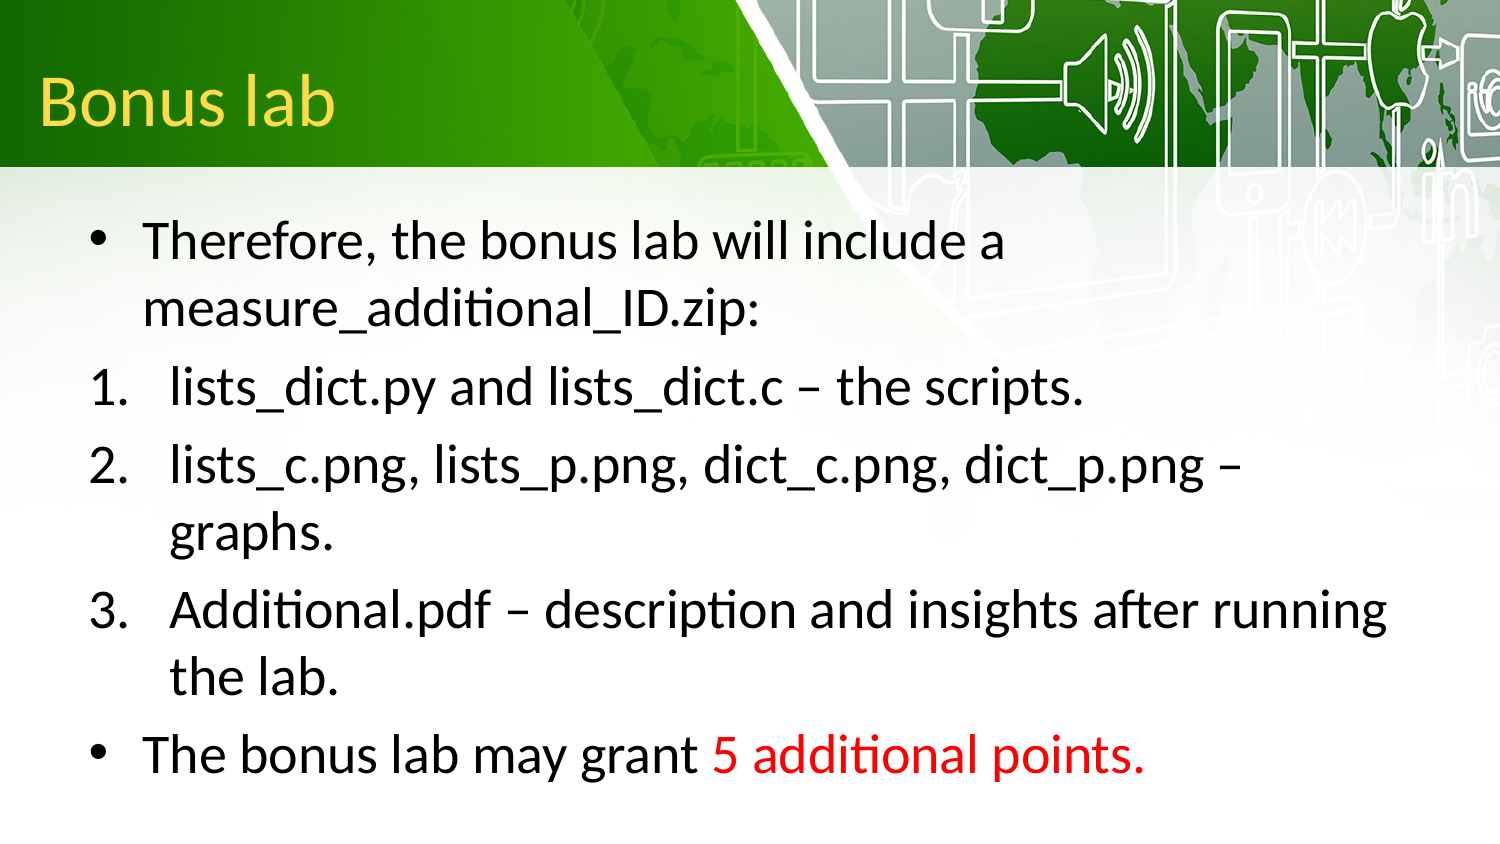

# Bonus lab
Therefore, the bonus lab will include a measure_additional_ID.zip:
lists_dict.py and lists_dict.c – the scripts.
lists_c.png, lists_p.png, dict_c.png, dict_p.png – graphs.
Additional.pdf – description and insights after running the lab.
The bonus lab may grant 5 additional points.